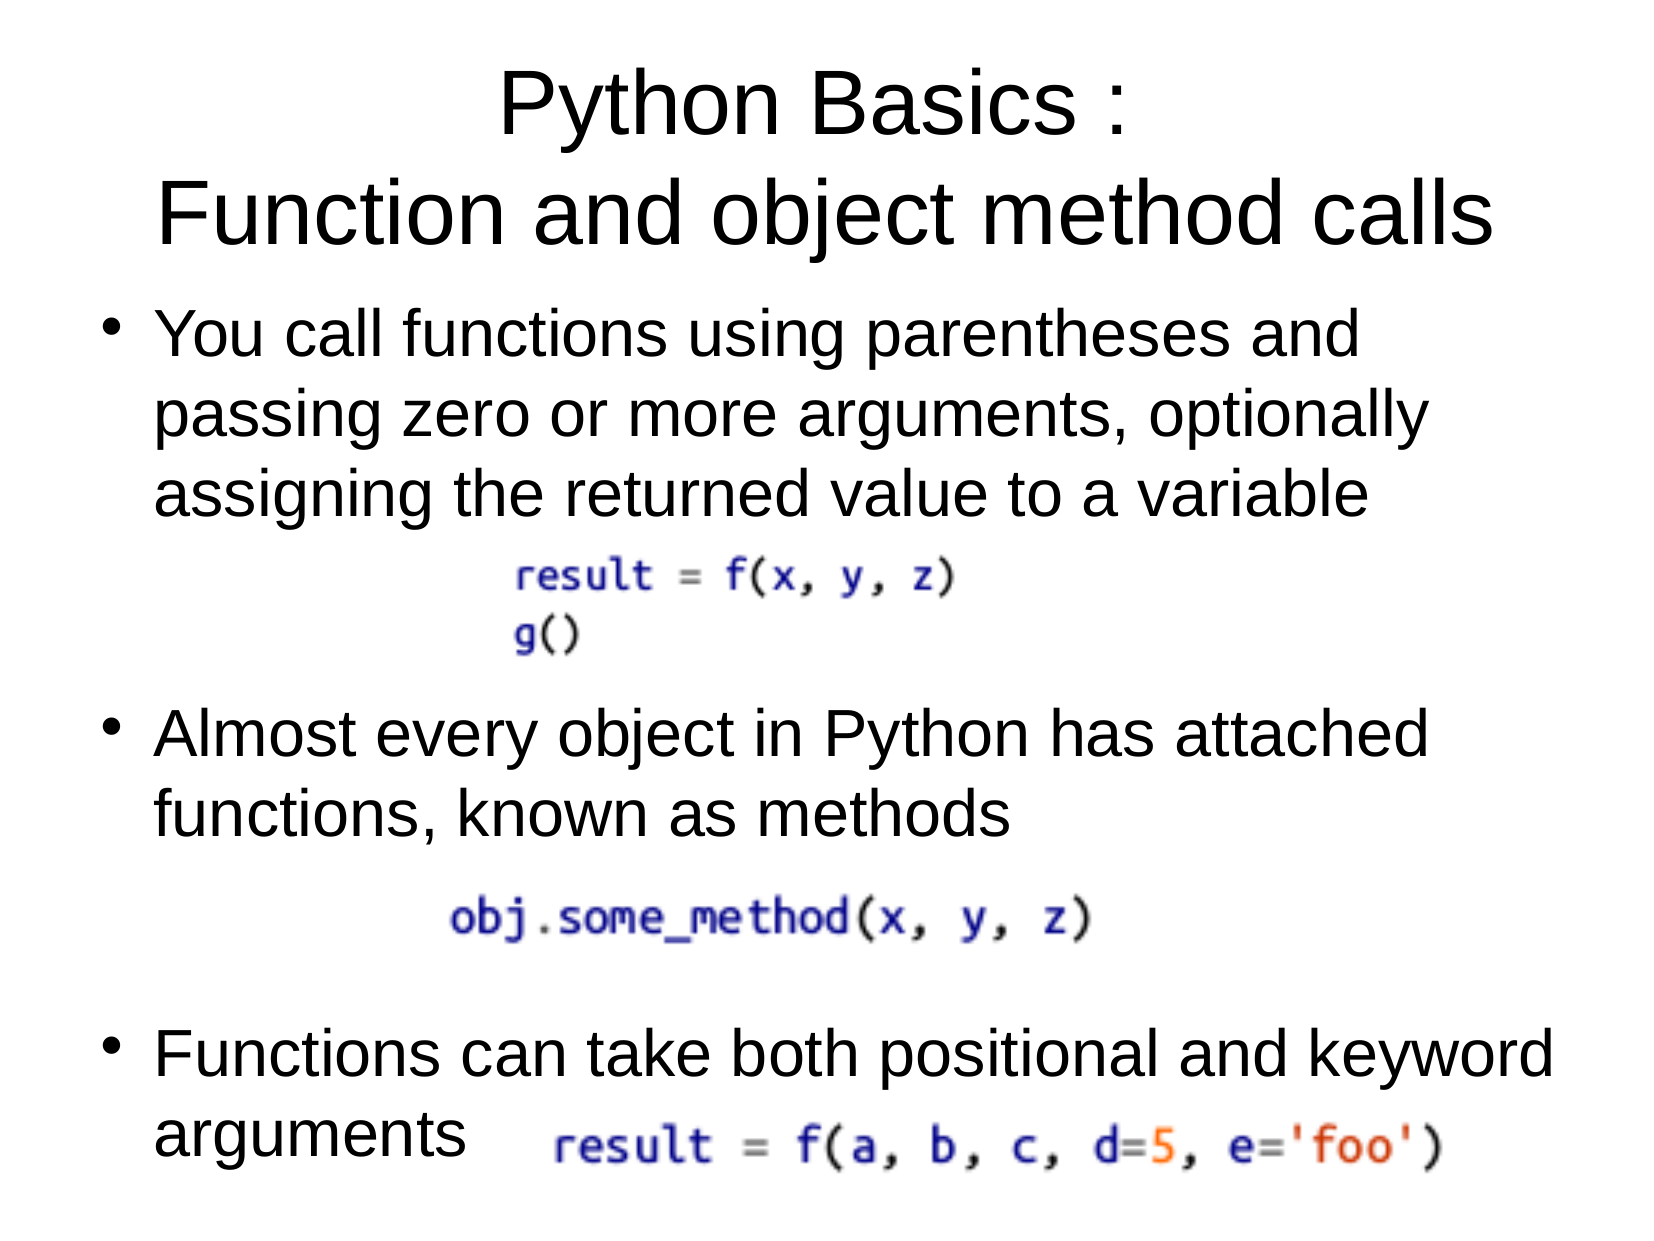

Python Basics :
Function and object method calls
You call functions using parentheses and passing zero or more arguments, optionally assigning the returned value to a variable
Almost every object in Python has attached functions, known as methods
Functions can take both positional and keyword arguments